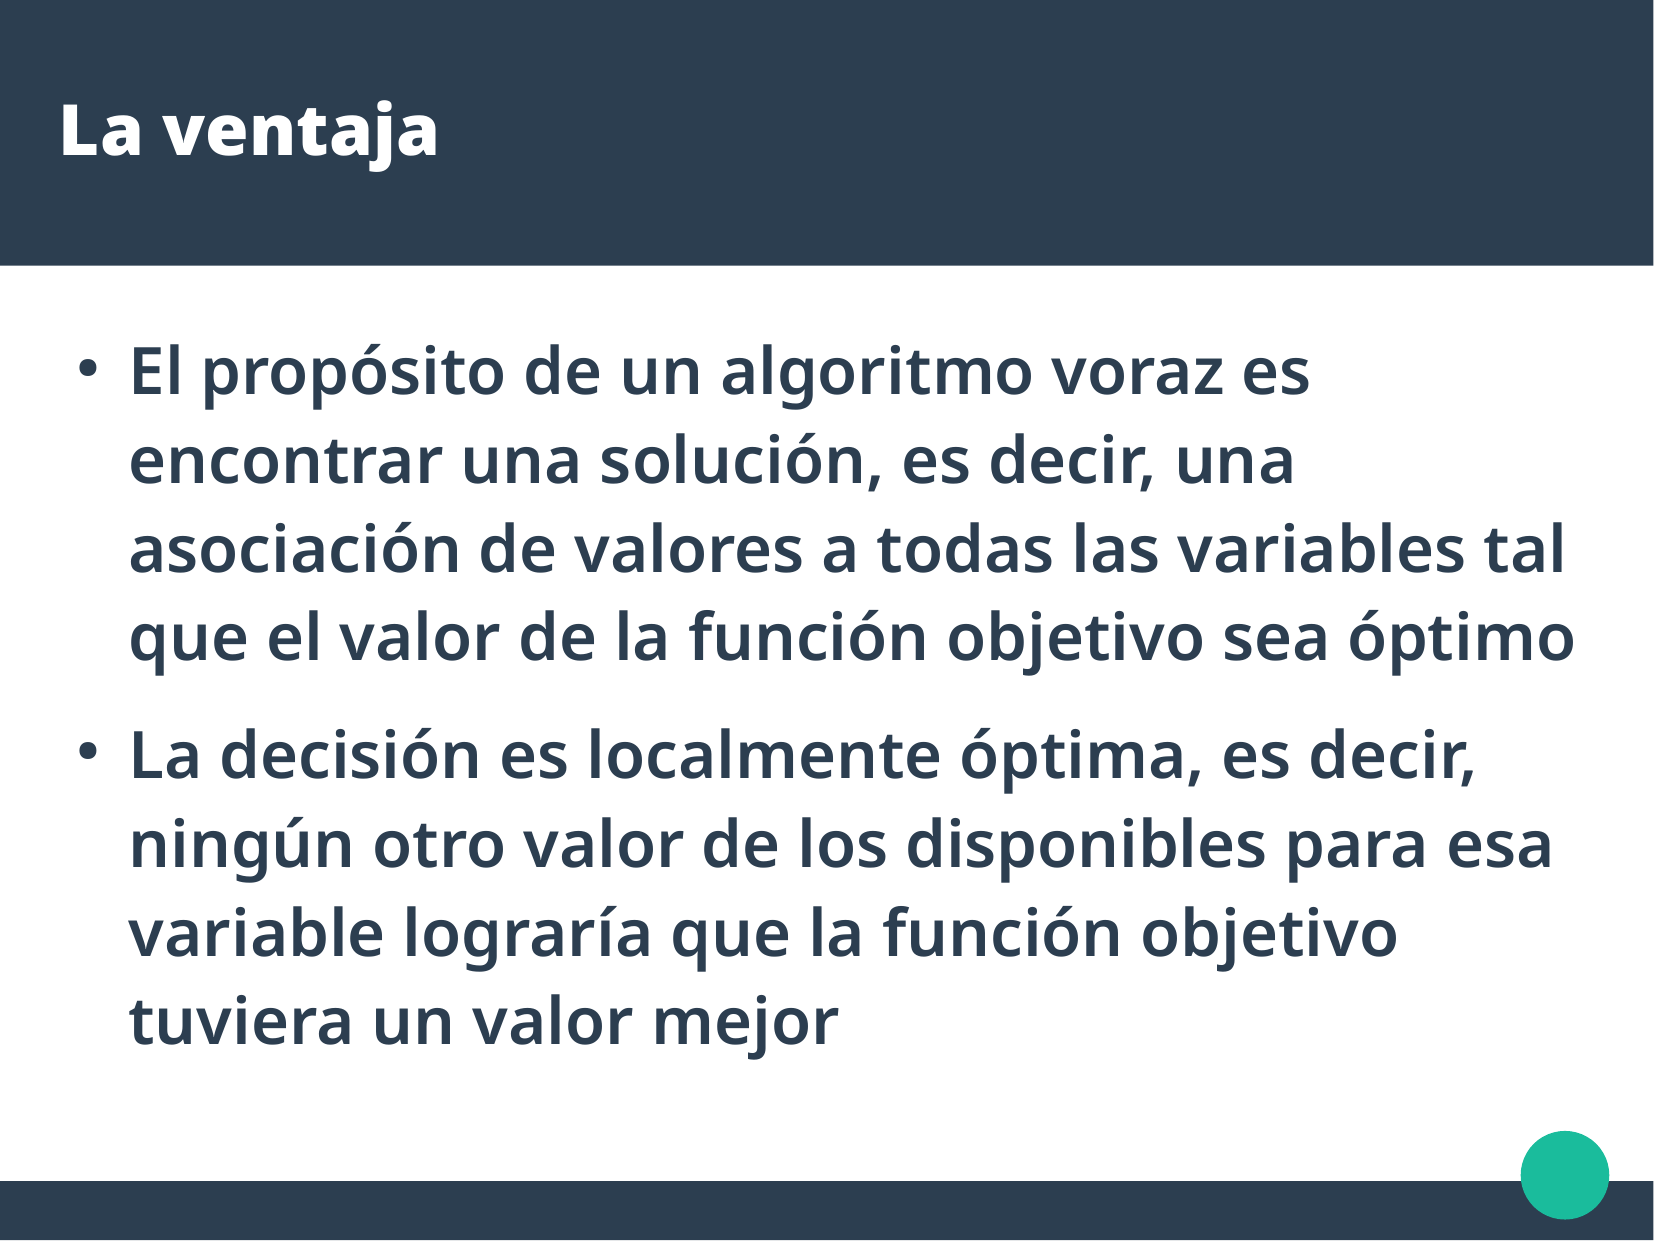

# La ventaja
El propósito de un algoritmo voraz es encontrar una solución, es decir, una asociación de valores a todas las variables tal que el valor de la función objetivo sea óptimo
La decisión es localmente óptima, es decir, ningún otro valor de los disponibles para esa variable lograría que la función objetivo tuviera un valor mejor